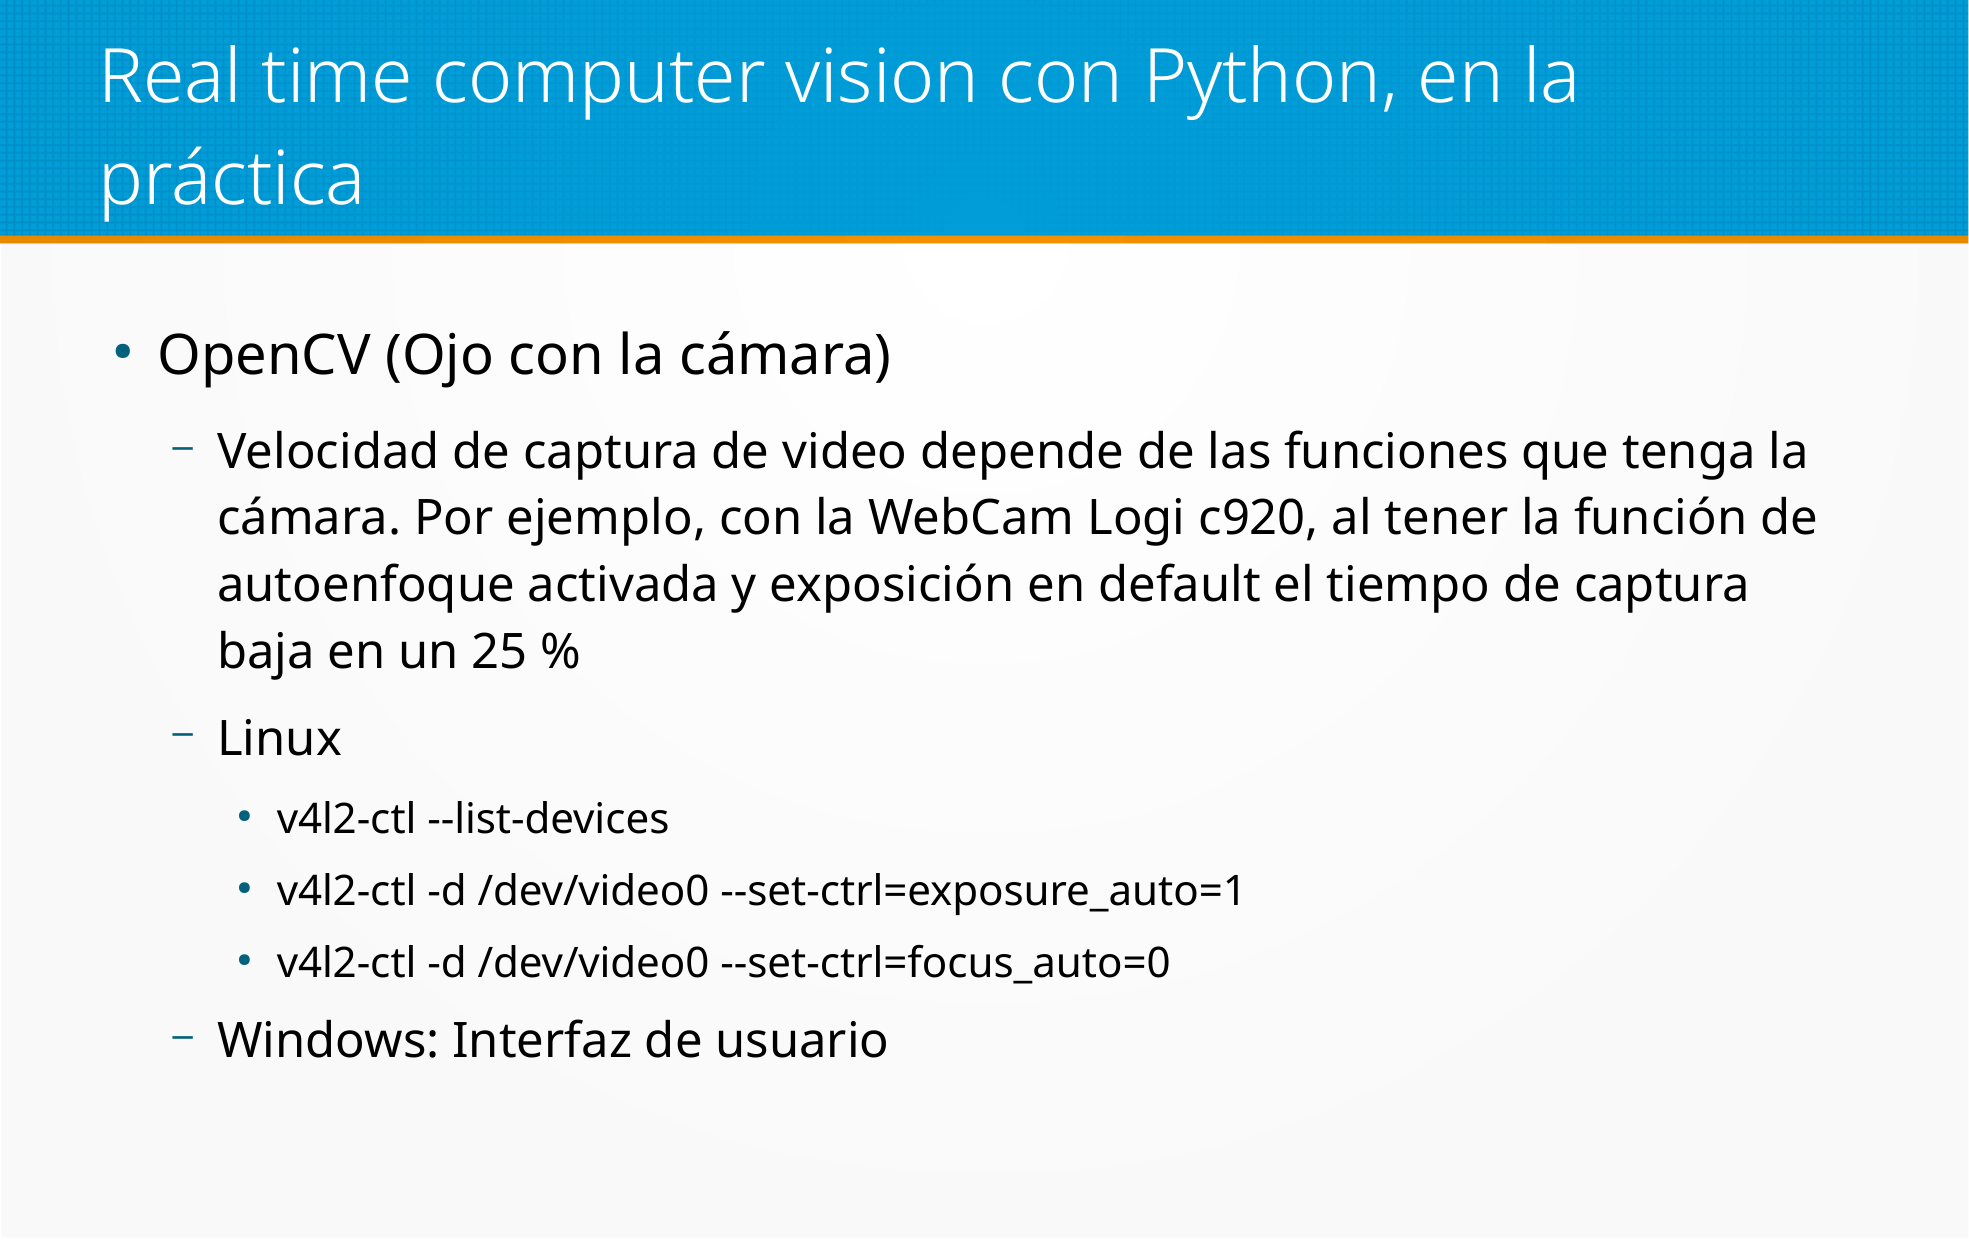

Real time computer vision con Python, en la práctica
# OpenCV (Ojo con la cámara)
Velocidad de captura de video depende de las funciones que tenga la cámara. Por ejemplo, con la WebCam Logi c920, al tener la función de autoenfoque activada y exposición en default el tiempo de captura baja en un 25 %
Linux
v4l2-ctl --list-devices
v4l2-ctl -d /dev/video0 --set-ctrl=exposure_auto=1
v4l2-ctl -d /dev/video0 --set-ctrl=focus_auto=0
Windows: Interfaz de usuario